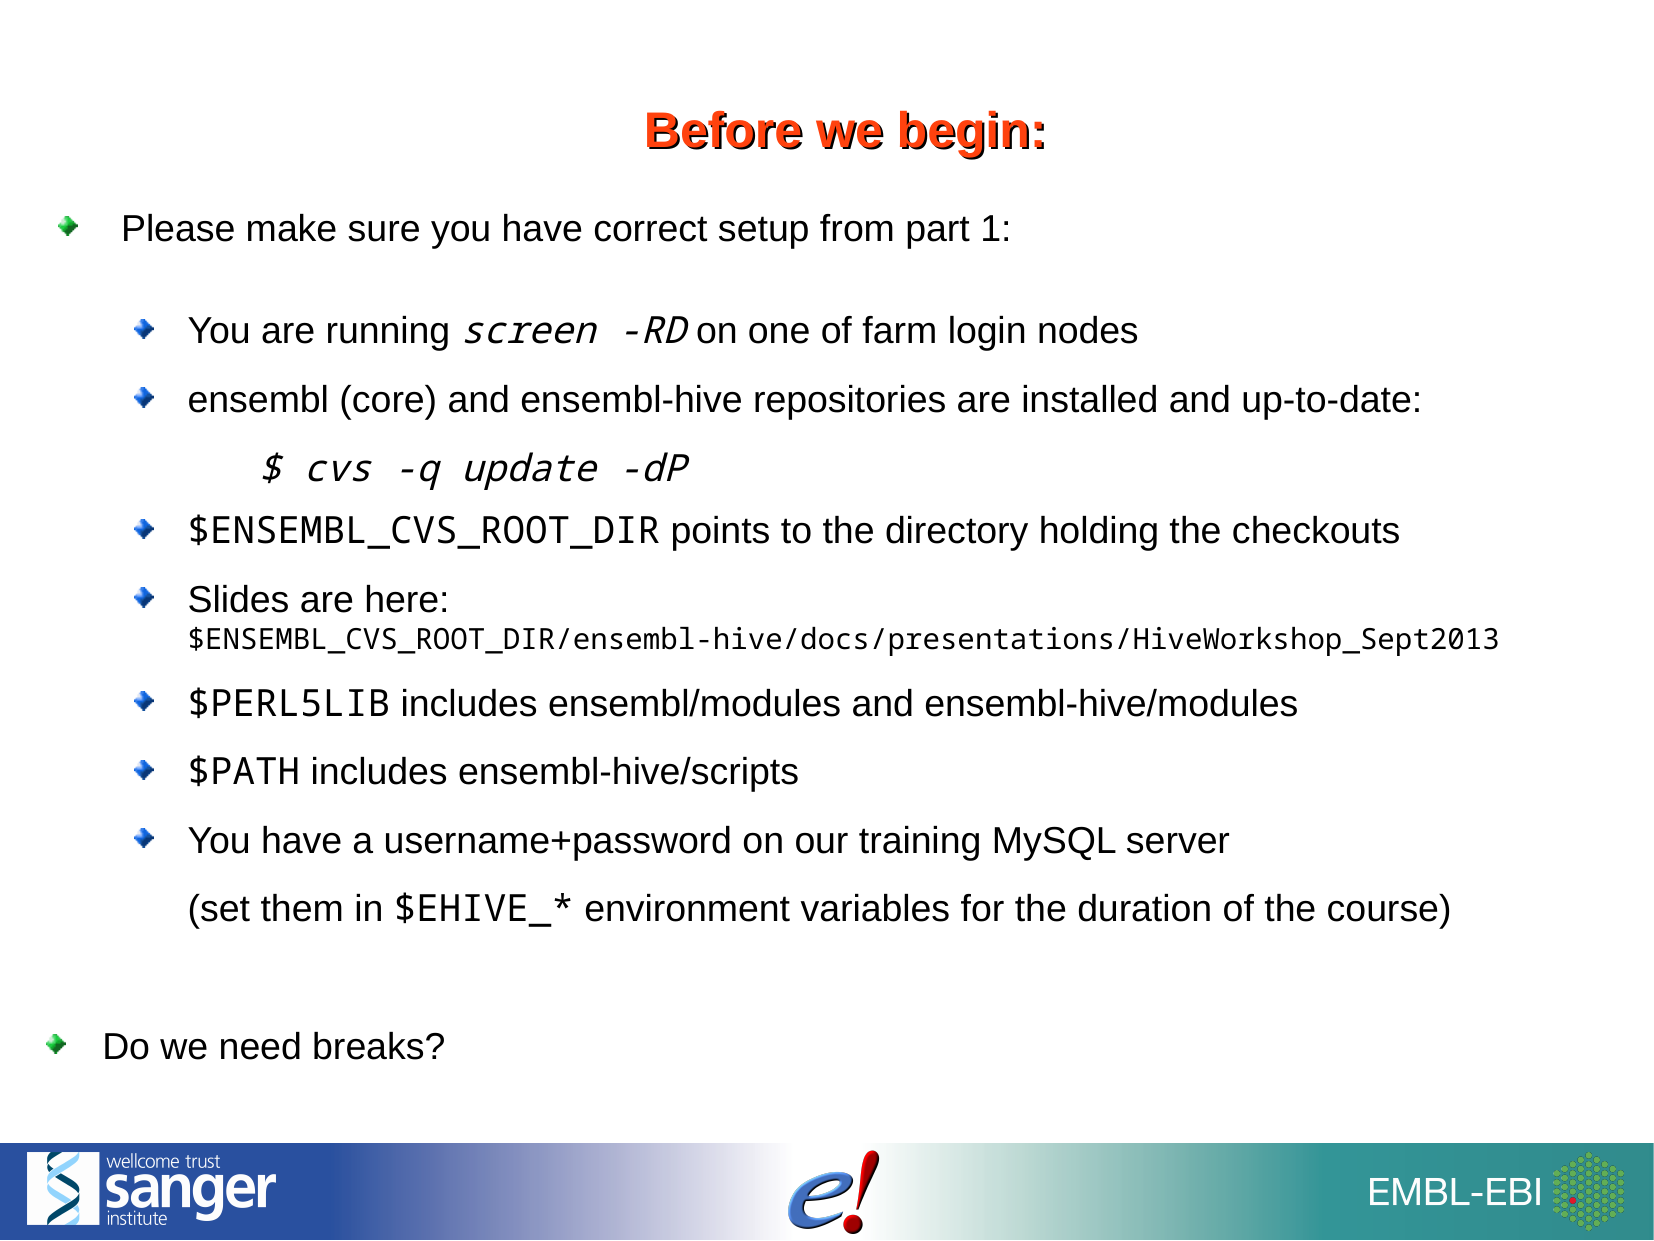

# Before we begin:
Please make sure you have correct setup from part 1:
You are running screen -RD on one of farm login nodes
ensembl (core) and ensembl-hive repositories are installed and up-to-date:
$ cvs -q update -dP
$ENSEMBL_CVS_ROOT_DIR points to the directory holding the checkouts
Slides are here:
$ENSEMBL_CVS_ROOT_DIR/ensembl-hive/docs/presentations/HiveWorkshop_Sept2013
$PERL5LIB includes ensembl/modules and ensembl-hive/modules
$PATH includes ensembl-hive/scripts
You have a username+password on our training MySQL server
(set them in $EHIVE_* environment variables for the duration of the course)
Do we need breaks?